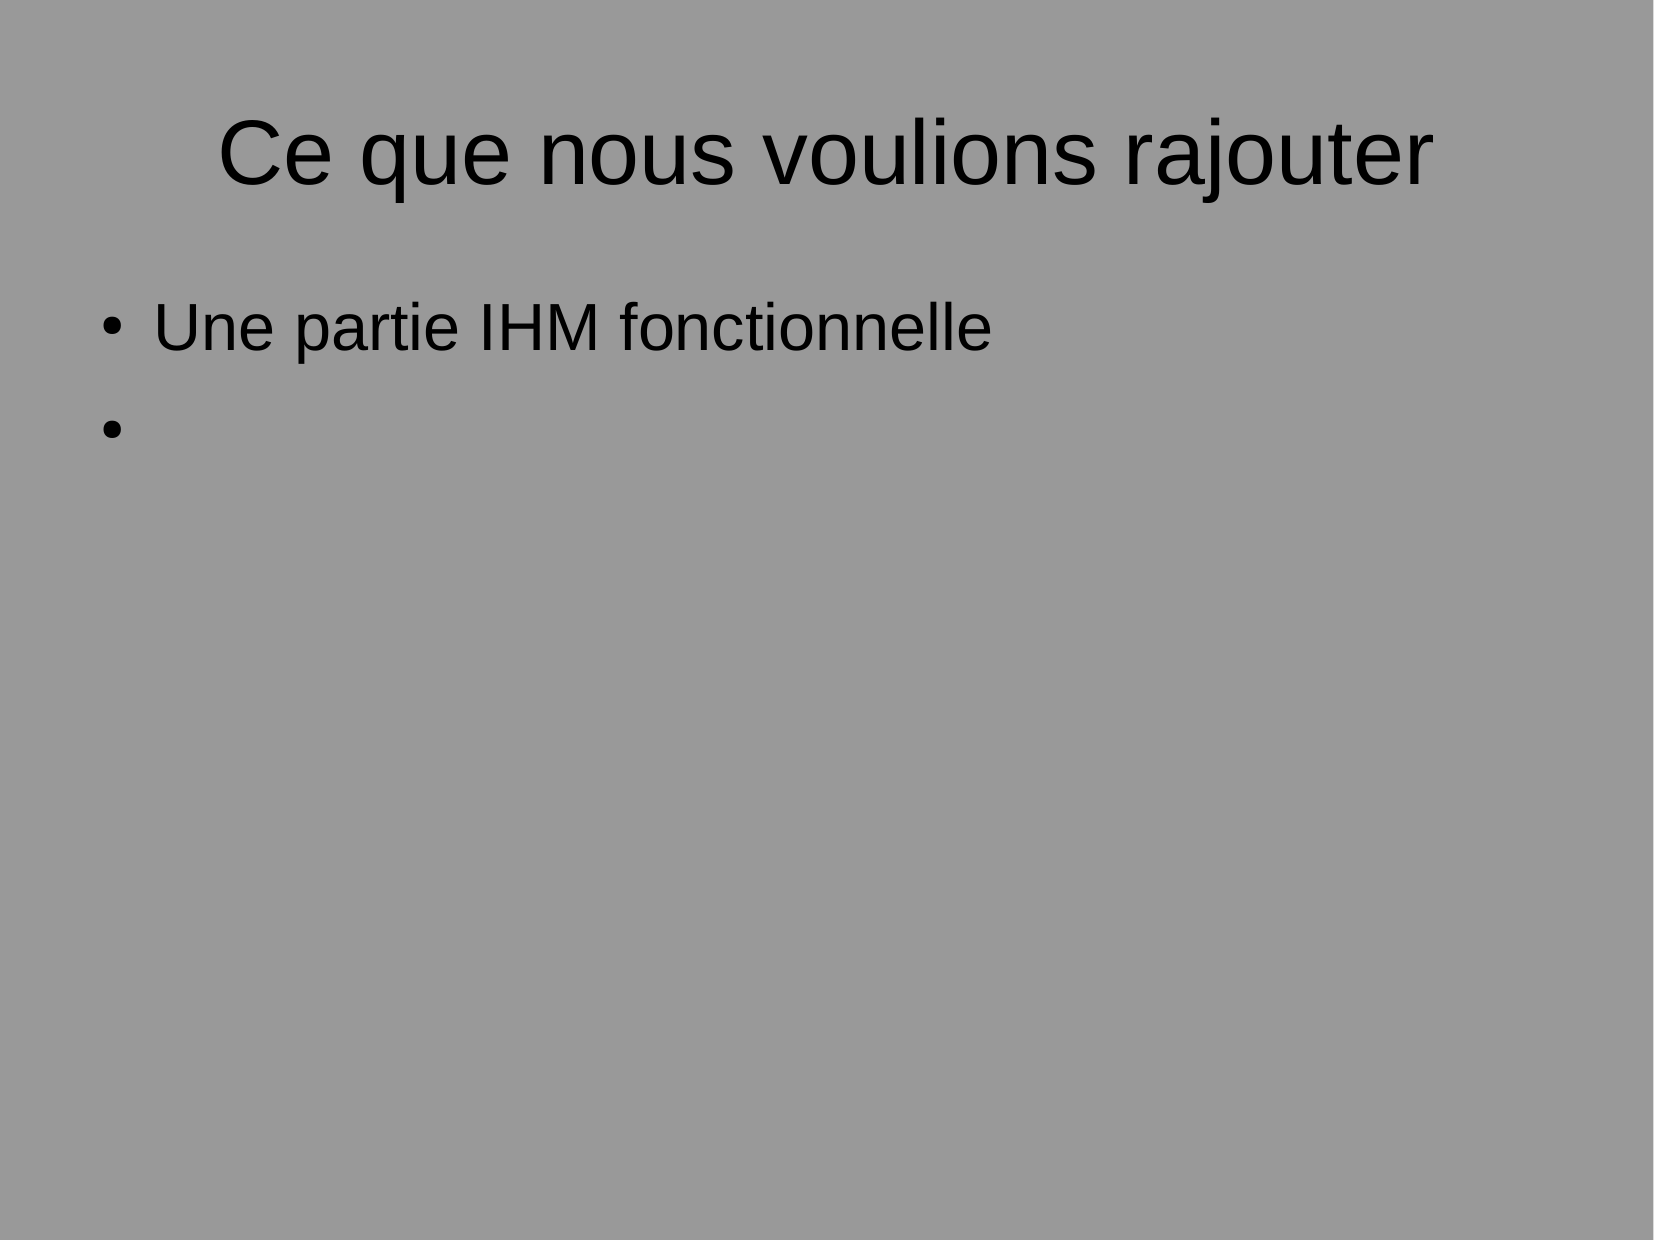

# Ce que nous voulions rajouter
Une partie IHM fonctionnelle